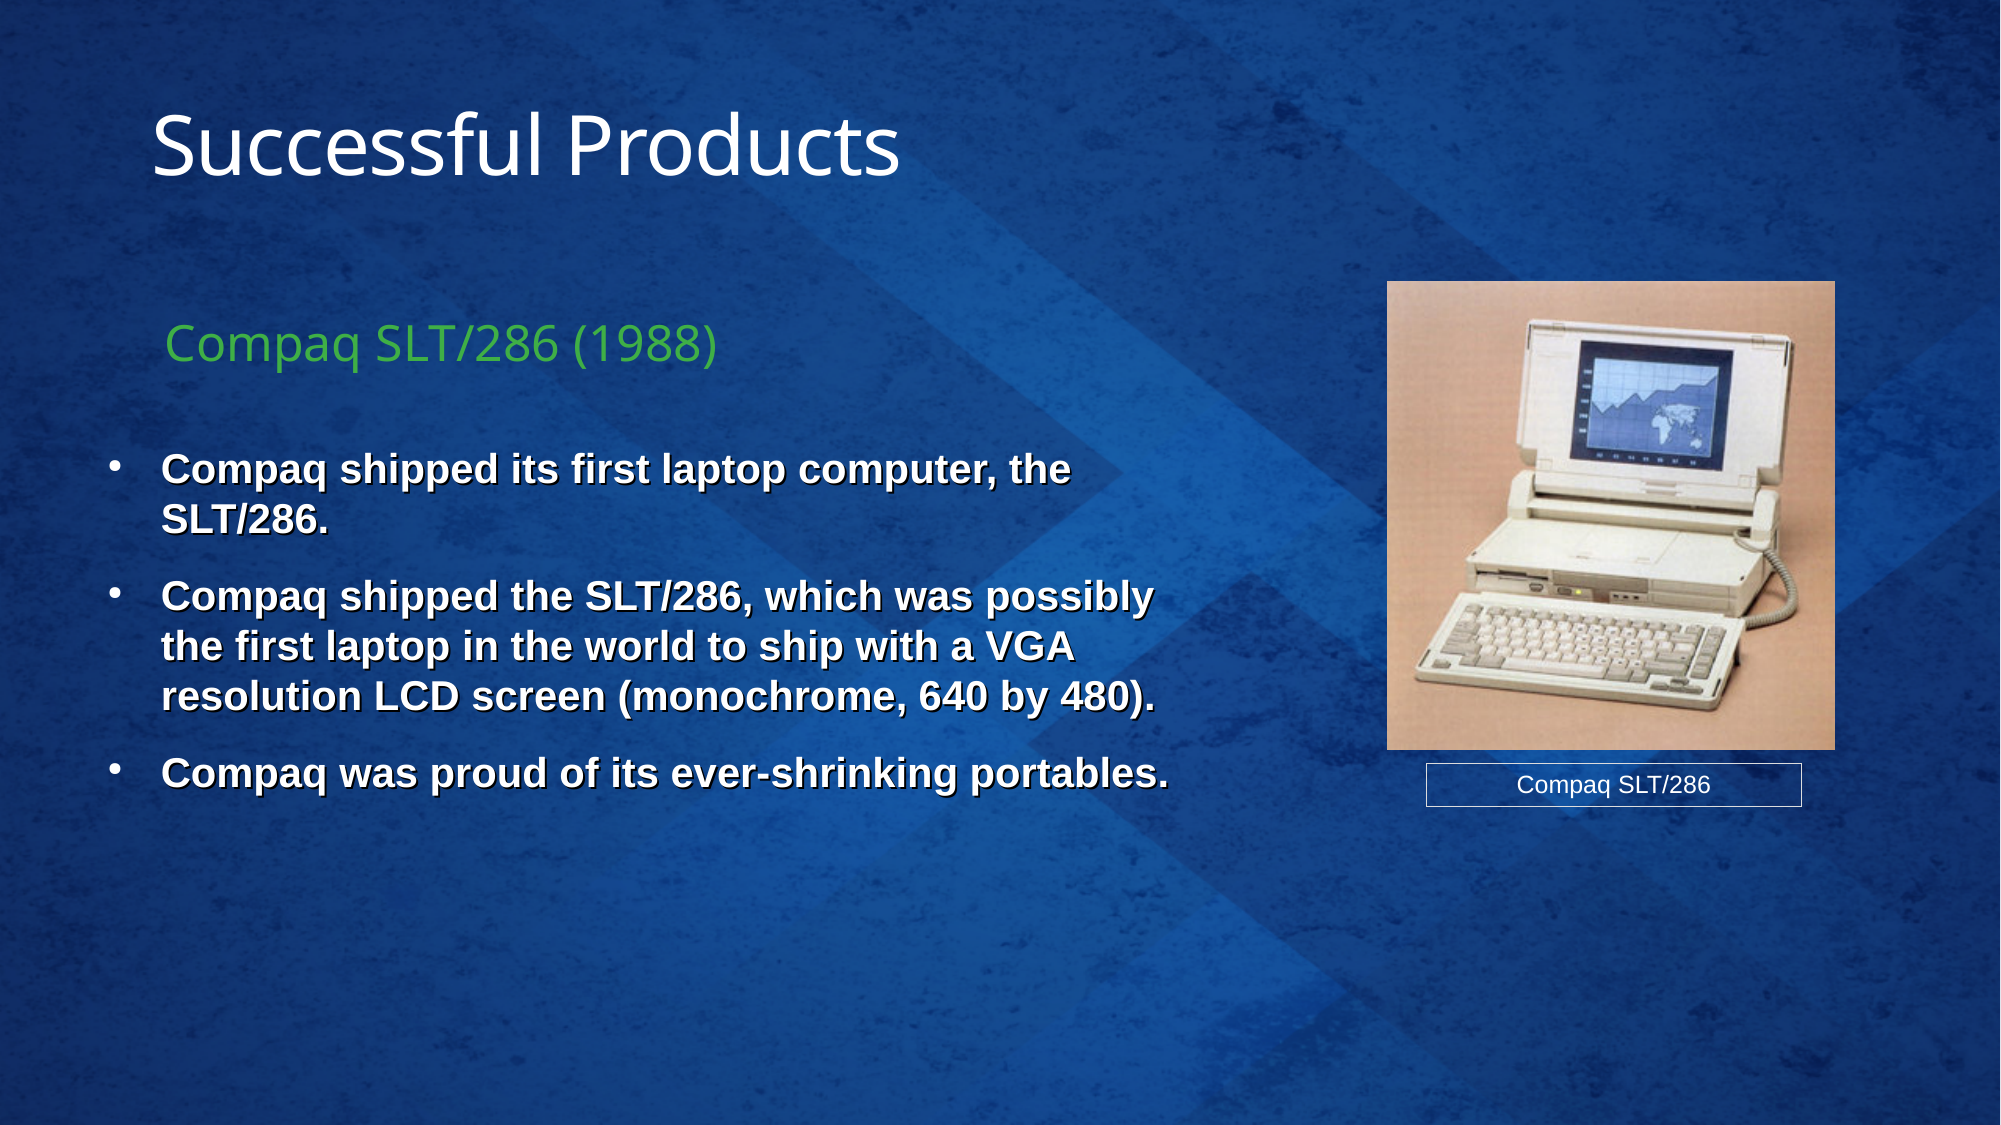

Successful Products
Compaq SLT/286 (1988)
# Compaq shipped its first laptop computer, the SLT/286.
Compaq shipped the SLT/286, which was possibly the first laptop in the world to ship with a VGA resolution LCD screen (monochrome, 640 by 480).
Compaq was proud of its ever-shrinking portables.
Compaq SLT/286